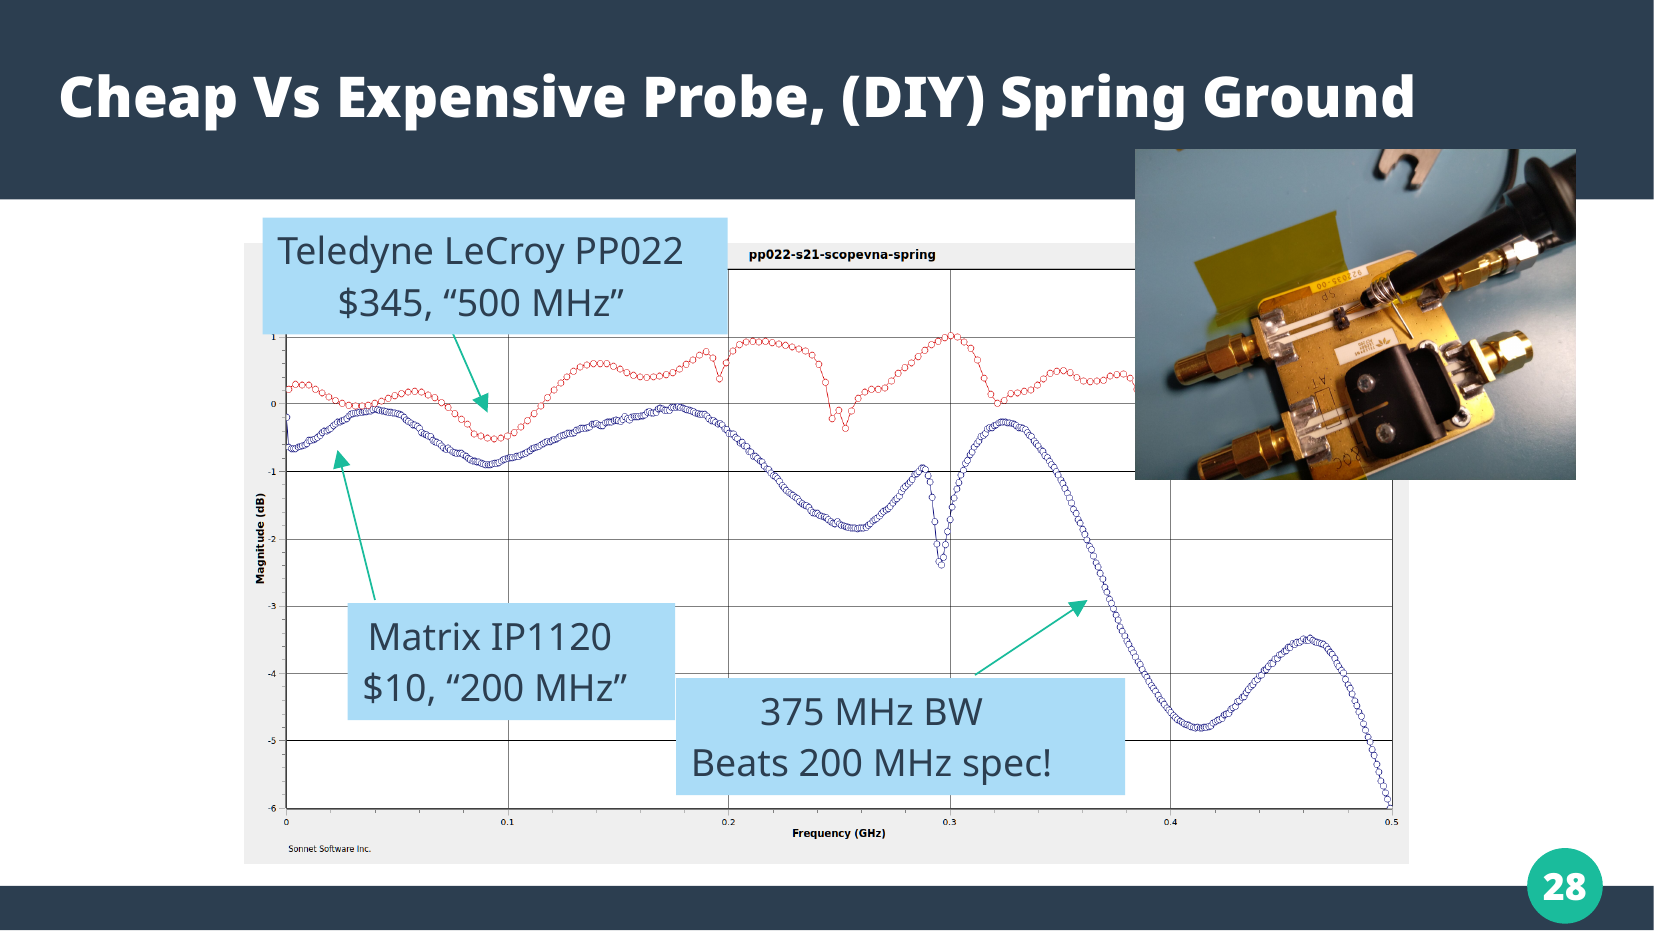

# Cheap Vs Expensive Probe, (DIY) Spring Ground
Teledyne LeCroy PP022
$345, “500 MHz”
Matrix IP1120
$10, “200 MHz”
375 MHz BW
Beats 200 MHz spec!